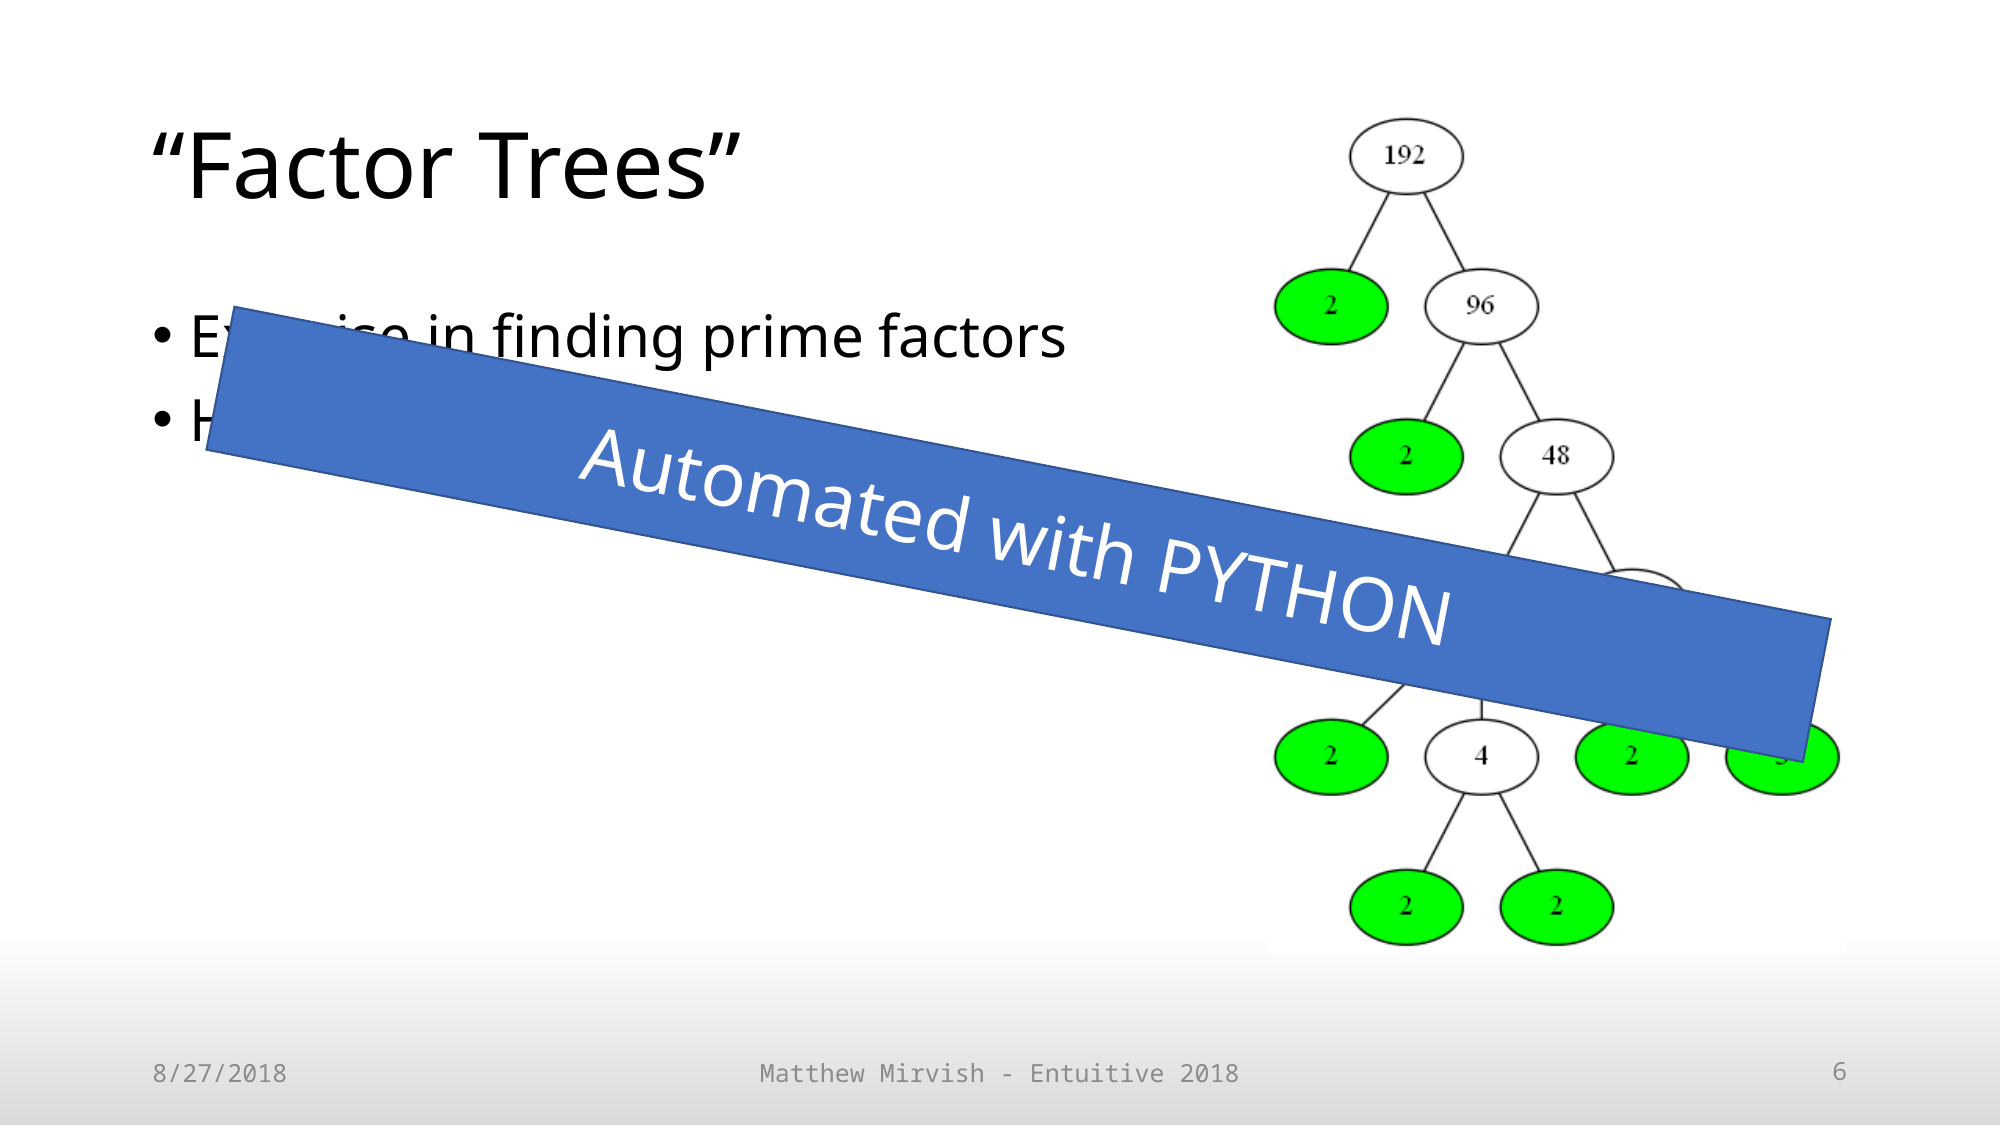

# “Factor Trees”
Exercise in finding prime factors
Huge pain
Automated with PYTHON
8/27/2018
Matthew Mirvish - Entuitive 2018